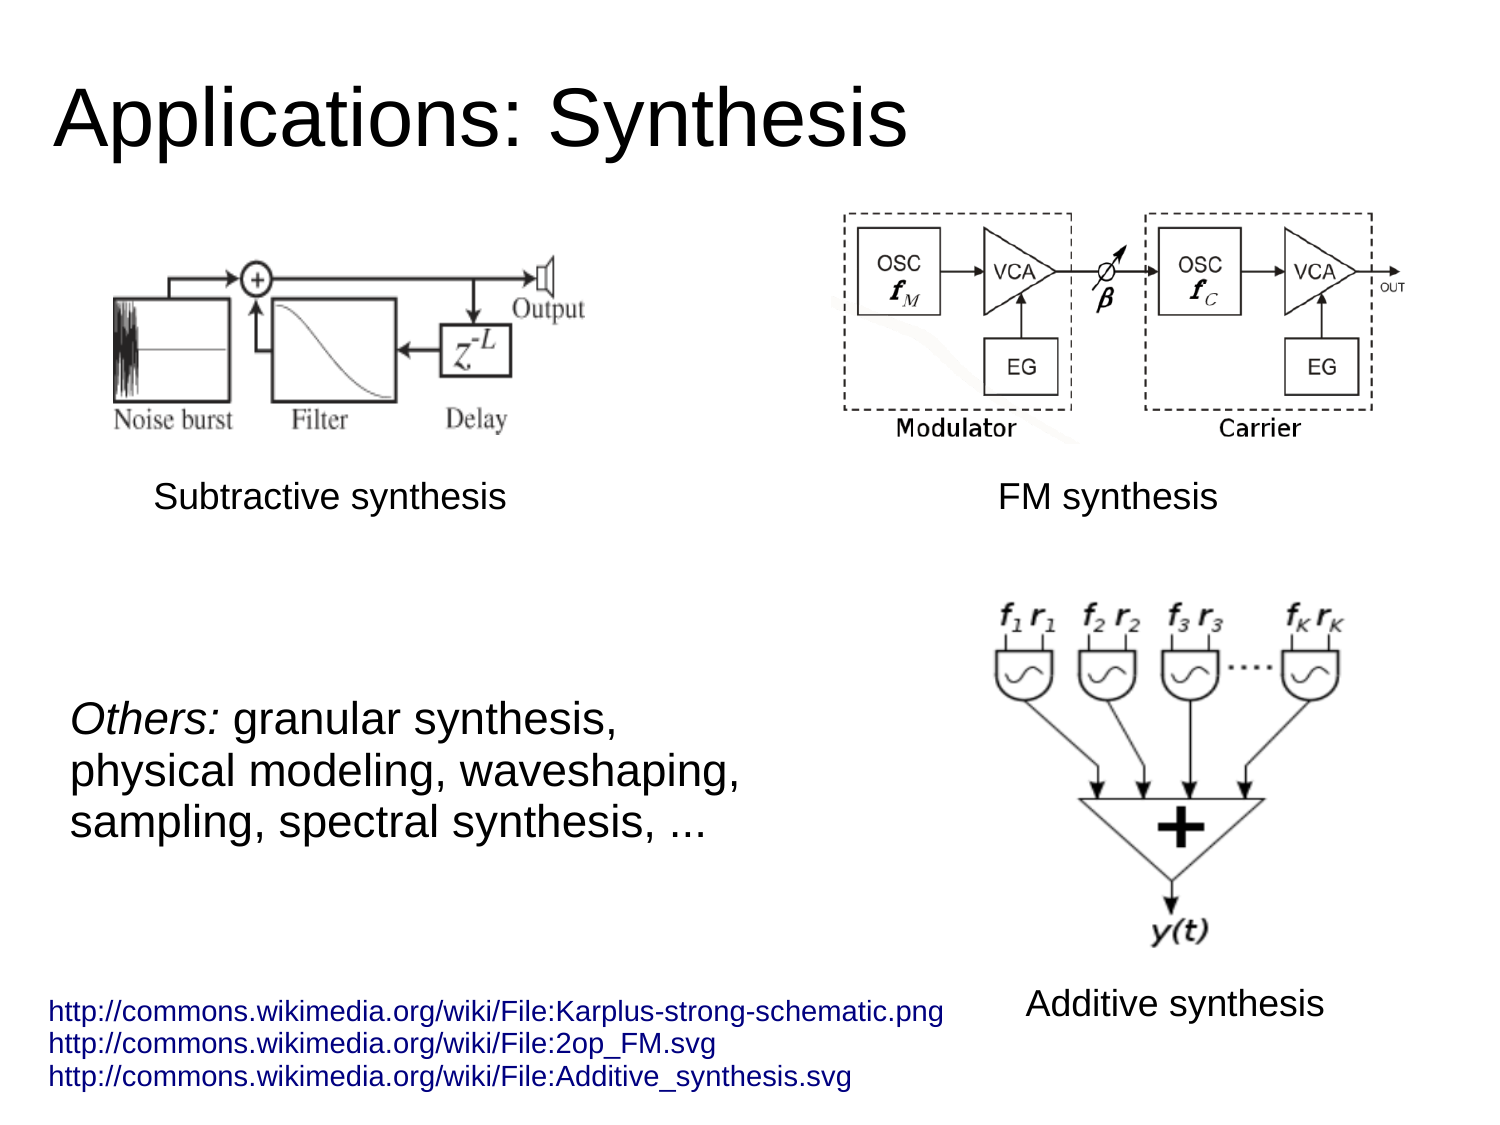

# Applications: Synthesis
Subtractive synthesis
FM synthesis
Others: granular synthesis,
physical modeling, waveshaping,
sampling, spectral synthesis, ...
Additive synthesis
http://commons.wikimedia.org/wiki/File:Karplus-strong-schematic.png
http://commons.wikimedia.org/wiki/File:2op_FM.svg
http://commons.wikimedia.org/wiki/File:Additive_synthesis.svg